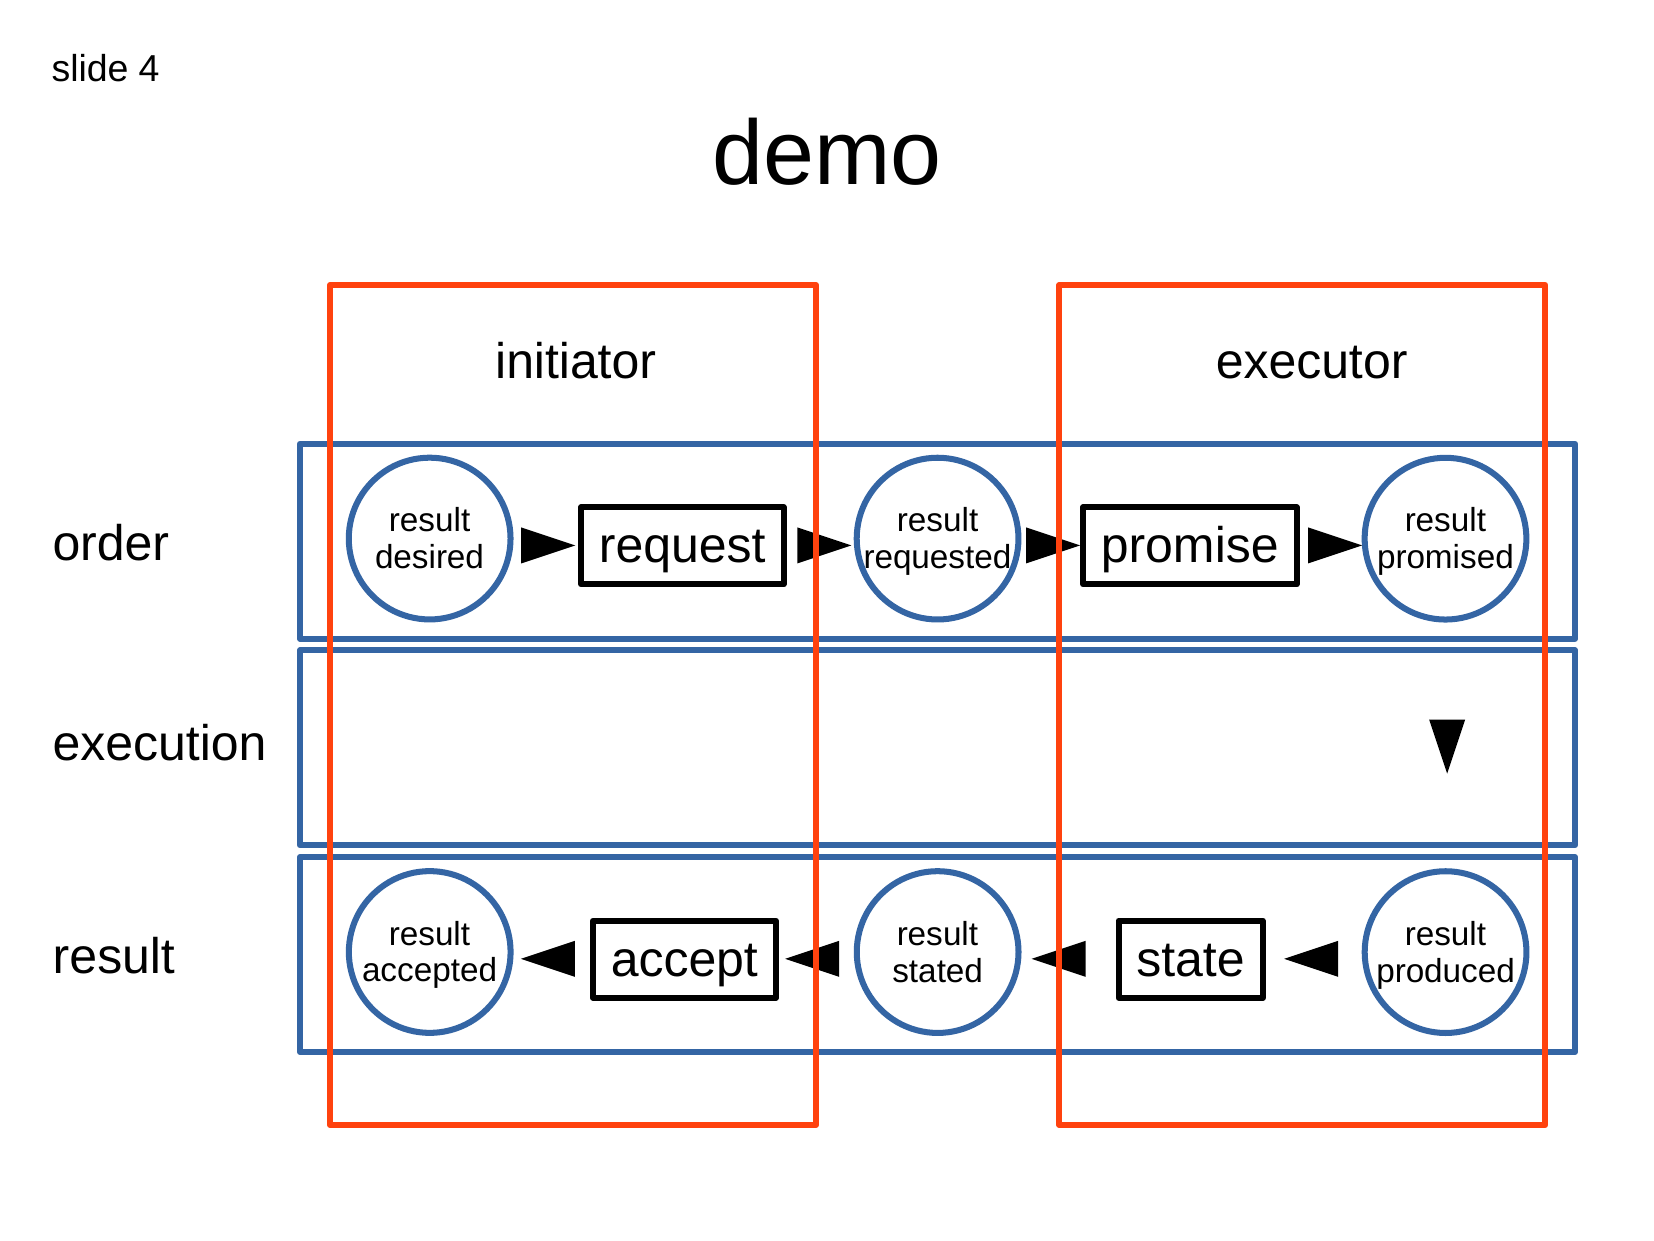

slide 4
# demo
initiator
executor
result
desired
result
requested
result
promised
order
request
promise
execution
result
accepted
result
stated
result
produced
result
accept
state